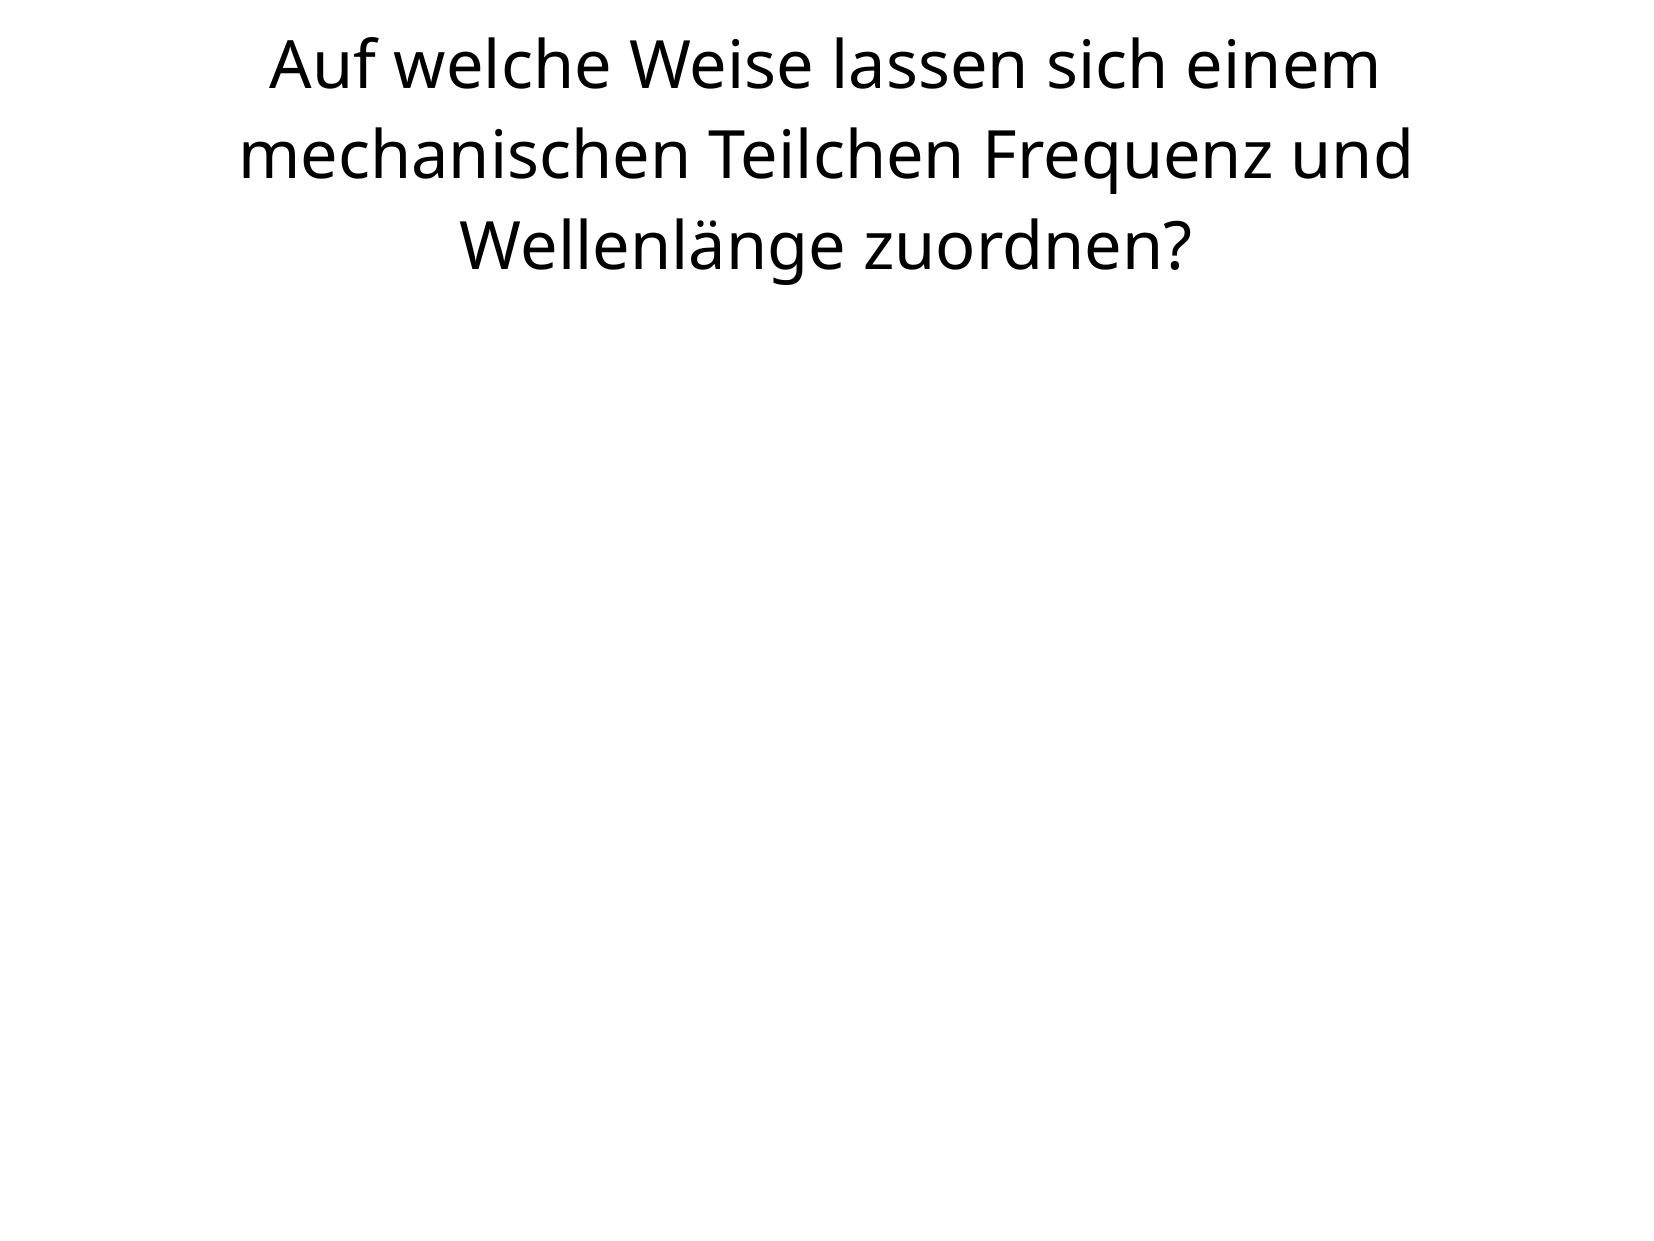

# Auf welche Weise lassen sich einem mechanischen Teilchen Frequenz und Wellenlänge zuordnen?